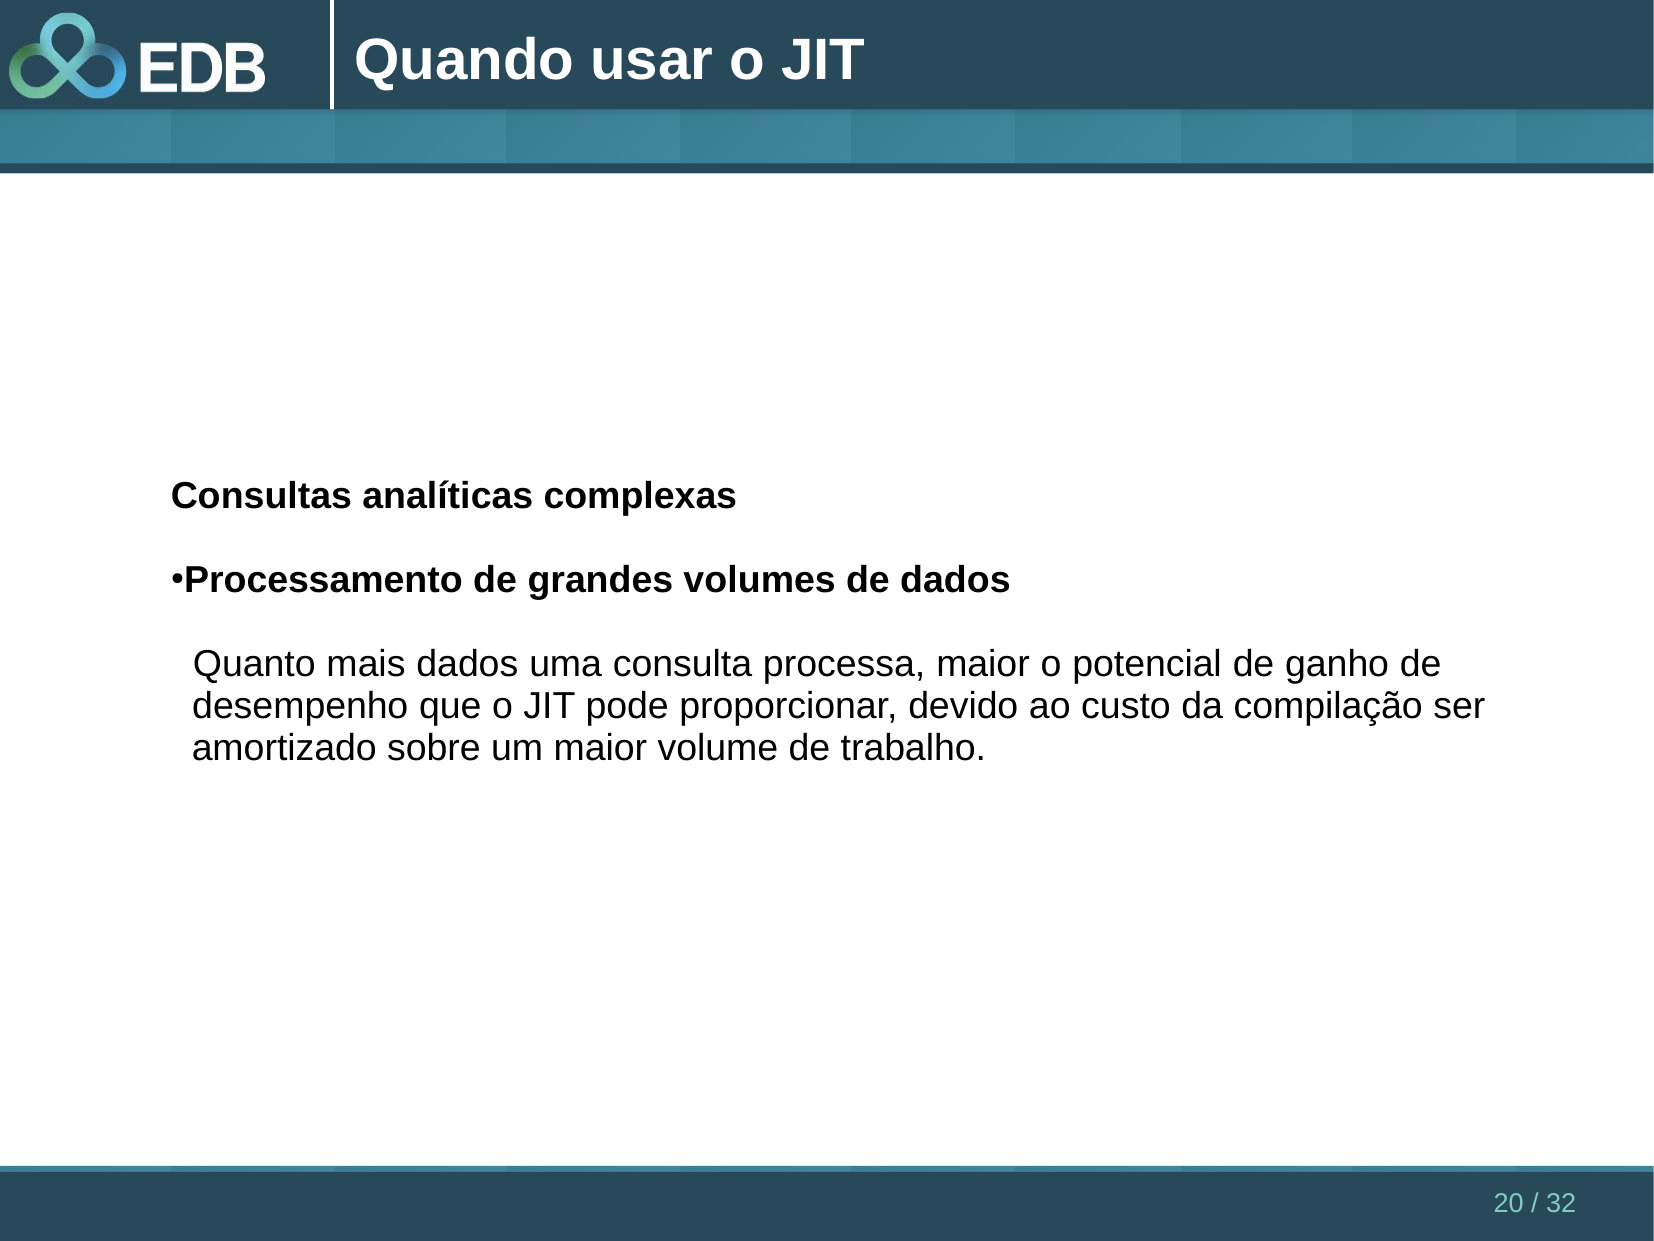

# Quando usar o JIT
Consultas analíticas complexas
Processamento de grandes volumes de dados
 Quanto mais dados uma consulta processa, maior o potencial de ganho de desempenho que o JIT pode proporcionar, devido ao custo da compilação ser amortizado sobre um maior volume de trabalho.